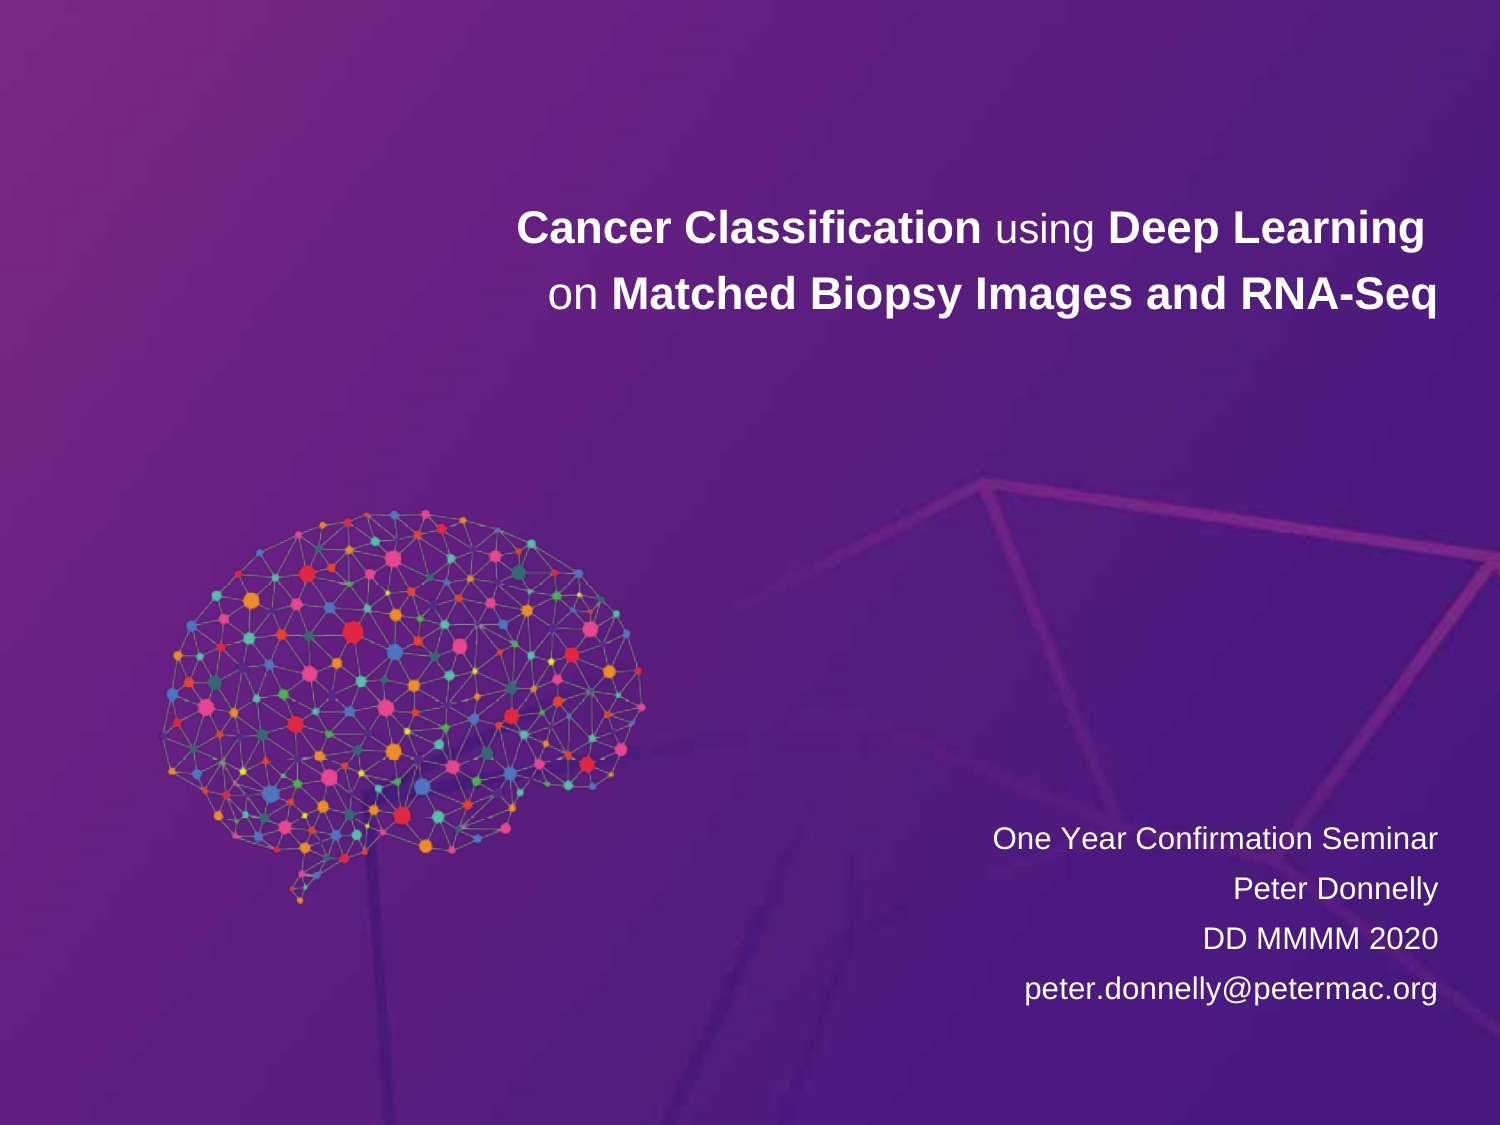

# Cancer Classification using Deep Learning on Matched Biopsy Images and RNA-Seq
 One Year Confirmation Seminar
Peter Donnelly
DD MMMM 2020
peter.donnelly@petermac.org